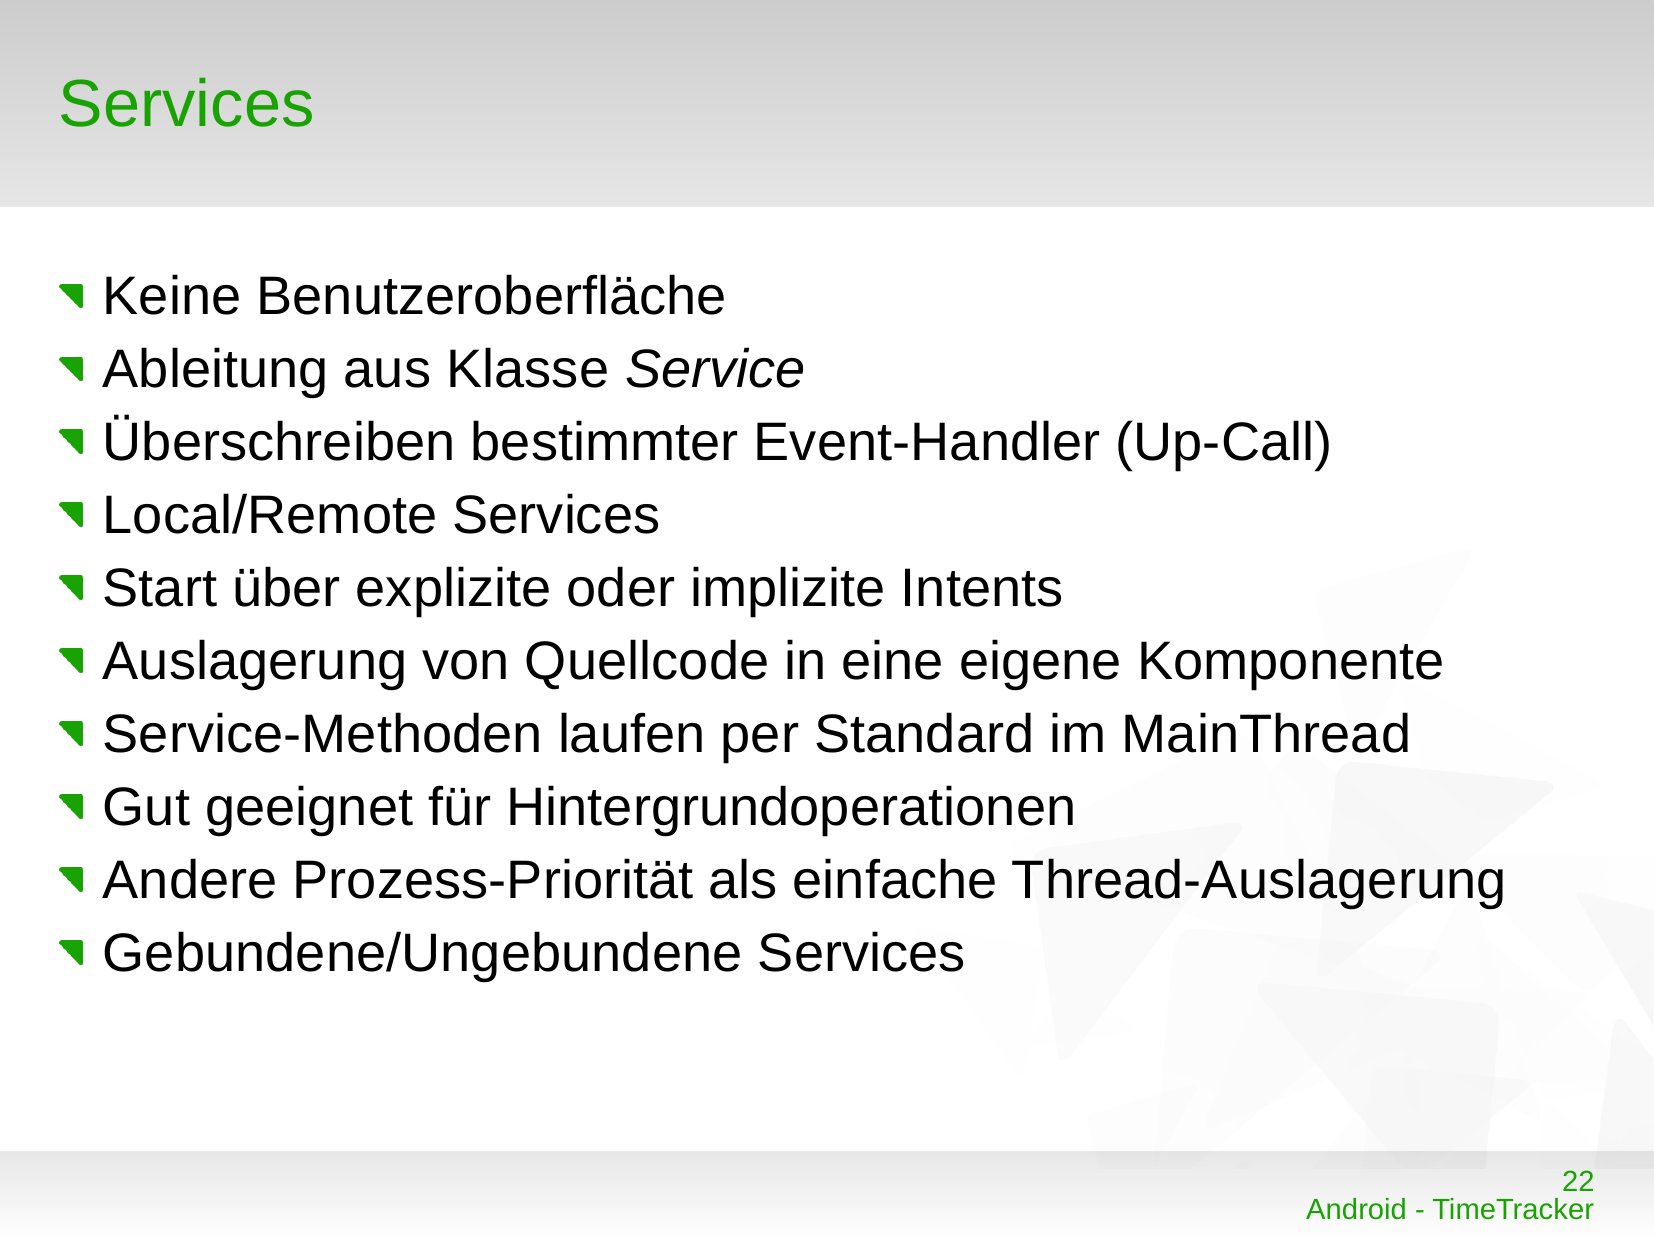

# Services
Keine Benutzeroberfläche
Ableitung aus Klasse Service
Überschreiben bestimmter Event-Handler (Up-Call)
Local/Remote Services
Start über explizite oder implizite Intents
Auslagerung von Quellcode in eine eigene Komponente
Service-Methoden laufen per Standard im MainThread
Gut geeignet für Hintergrundoperationen
Andere Prozess-Priorität als einfache Thread-Auslagerung
Gebundene/Ungebundene Services
22
Android - TimeTracker